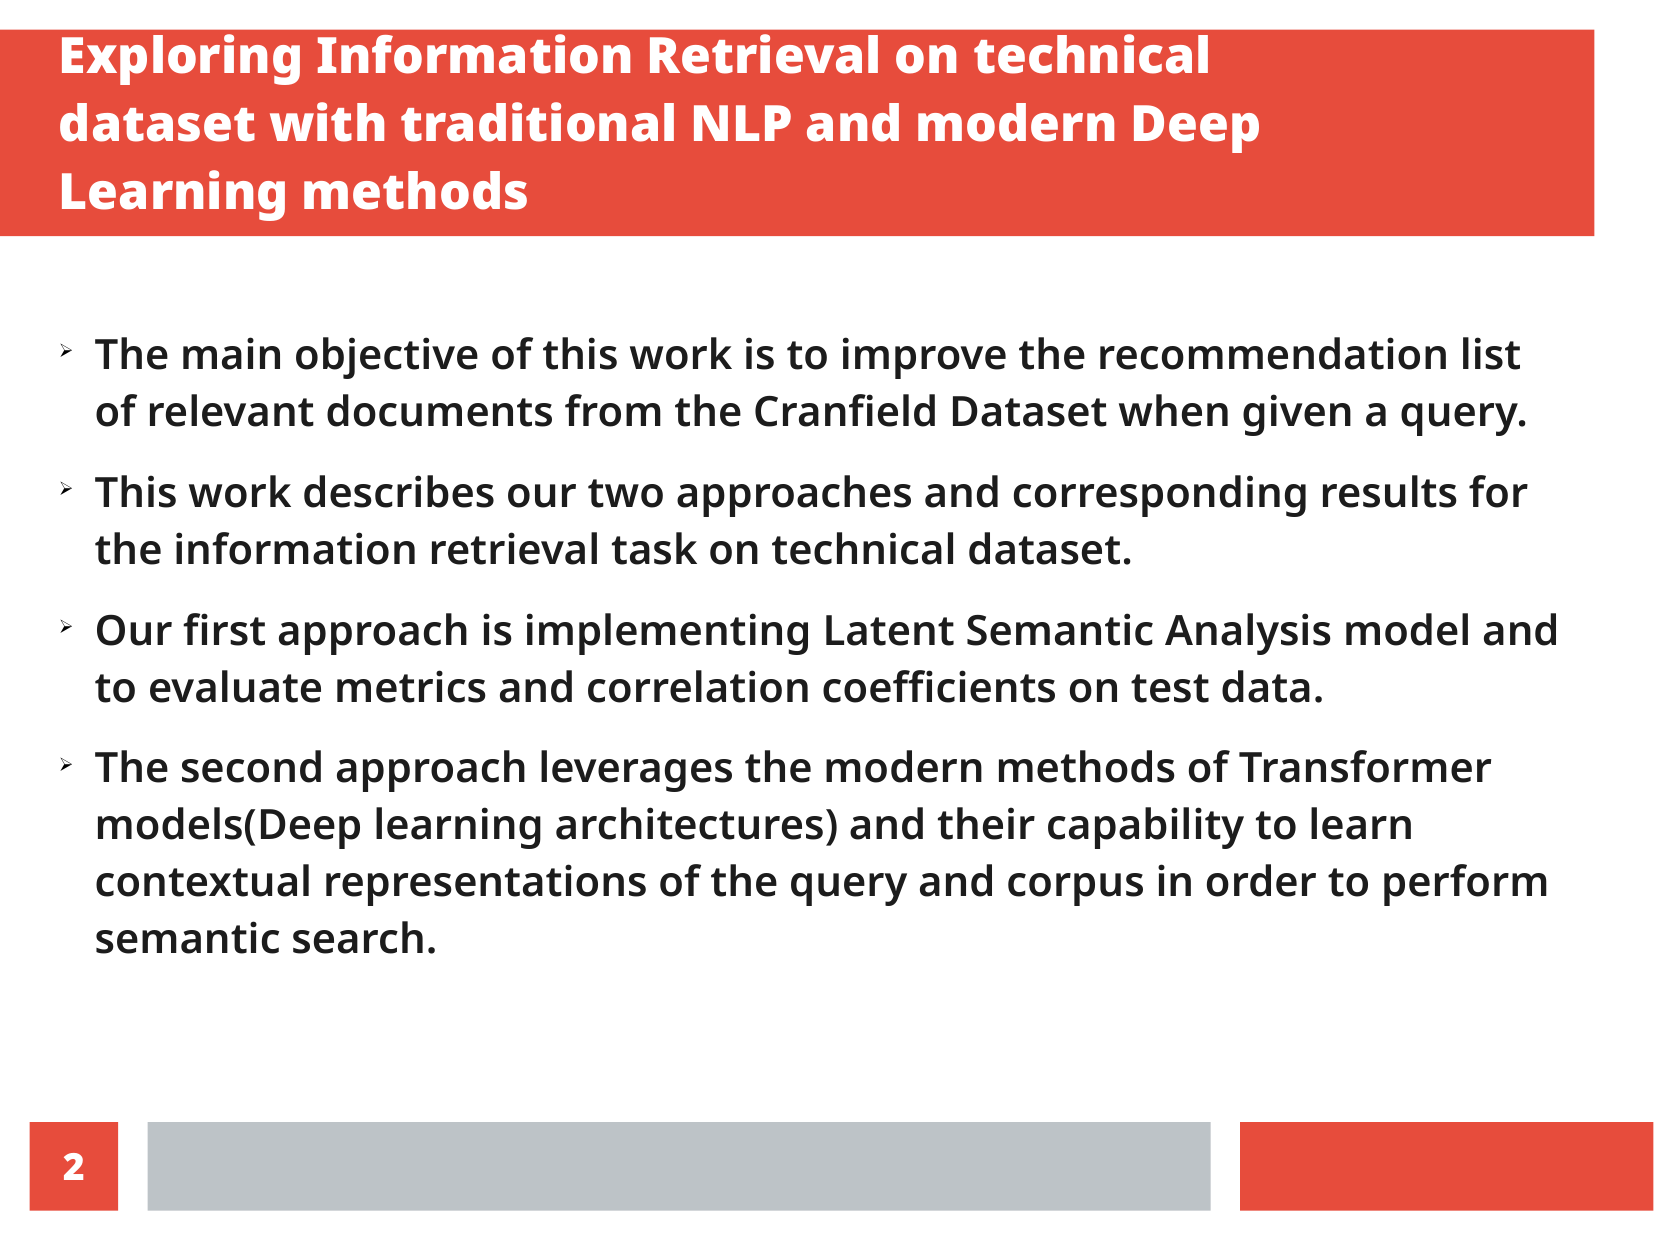

# Exploring Information Retrieval on technical dataset with traditional NLP and modern Deep Learning methods
The main objective of this work is to improve the recommendation list of relevant documents from the Cranfield Dataset when given a query.
This work describes our two approaches and corresponding results for the information retrieval task on technical dataset.
Our first approach is implementing Latent Semantic Analysis model and to evaluate metrics and correlation coefficients on test data.
The second approach leverages the modern methods of Transformer models(Deep learning architectures) and their capability to learn contextual representations of the query and corpus in order to perform semantic search.
2